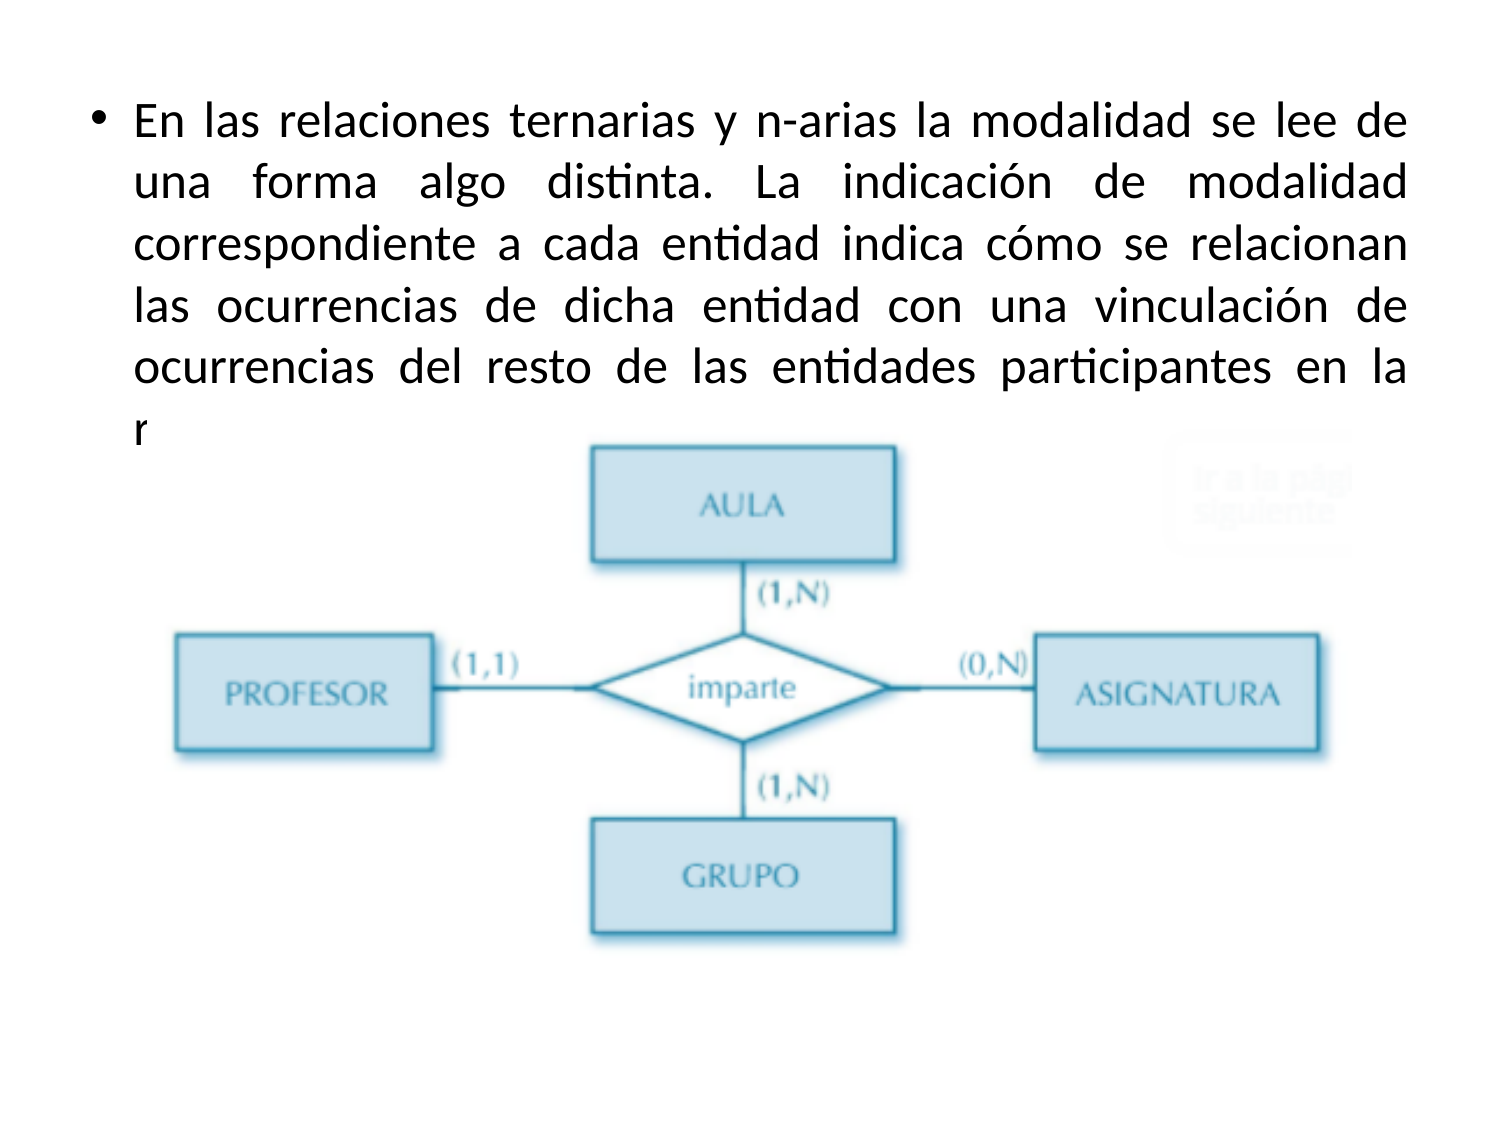

# En las relaciones ternarias y n-arias la modalidad se lee de una forma algo distinta. La indicación de modalidad correspondiente a cada entidad indica cómo se relacionan las ocurrencias de dicha entidad con una vinculación de ocurrencias del resto de las entidades participantes en la relación. Veamos el siguiente ejemplo: